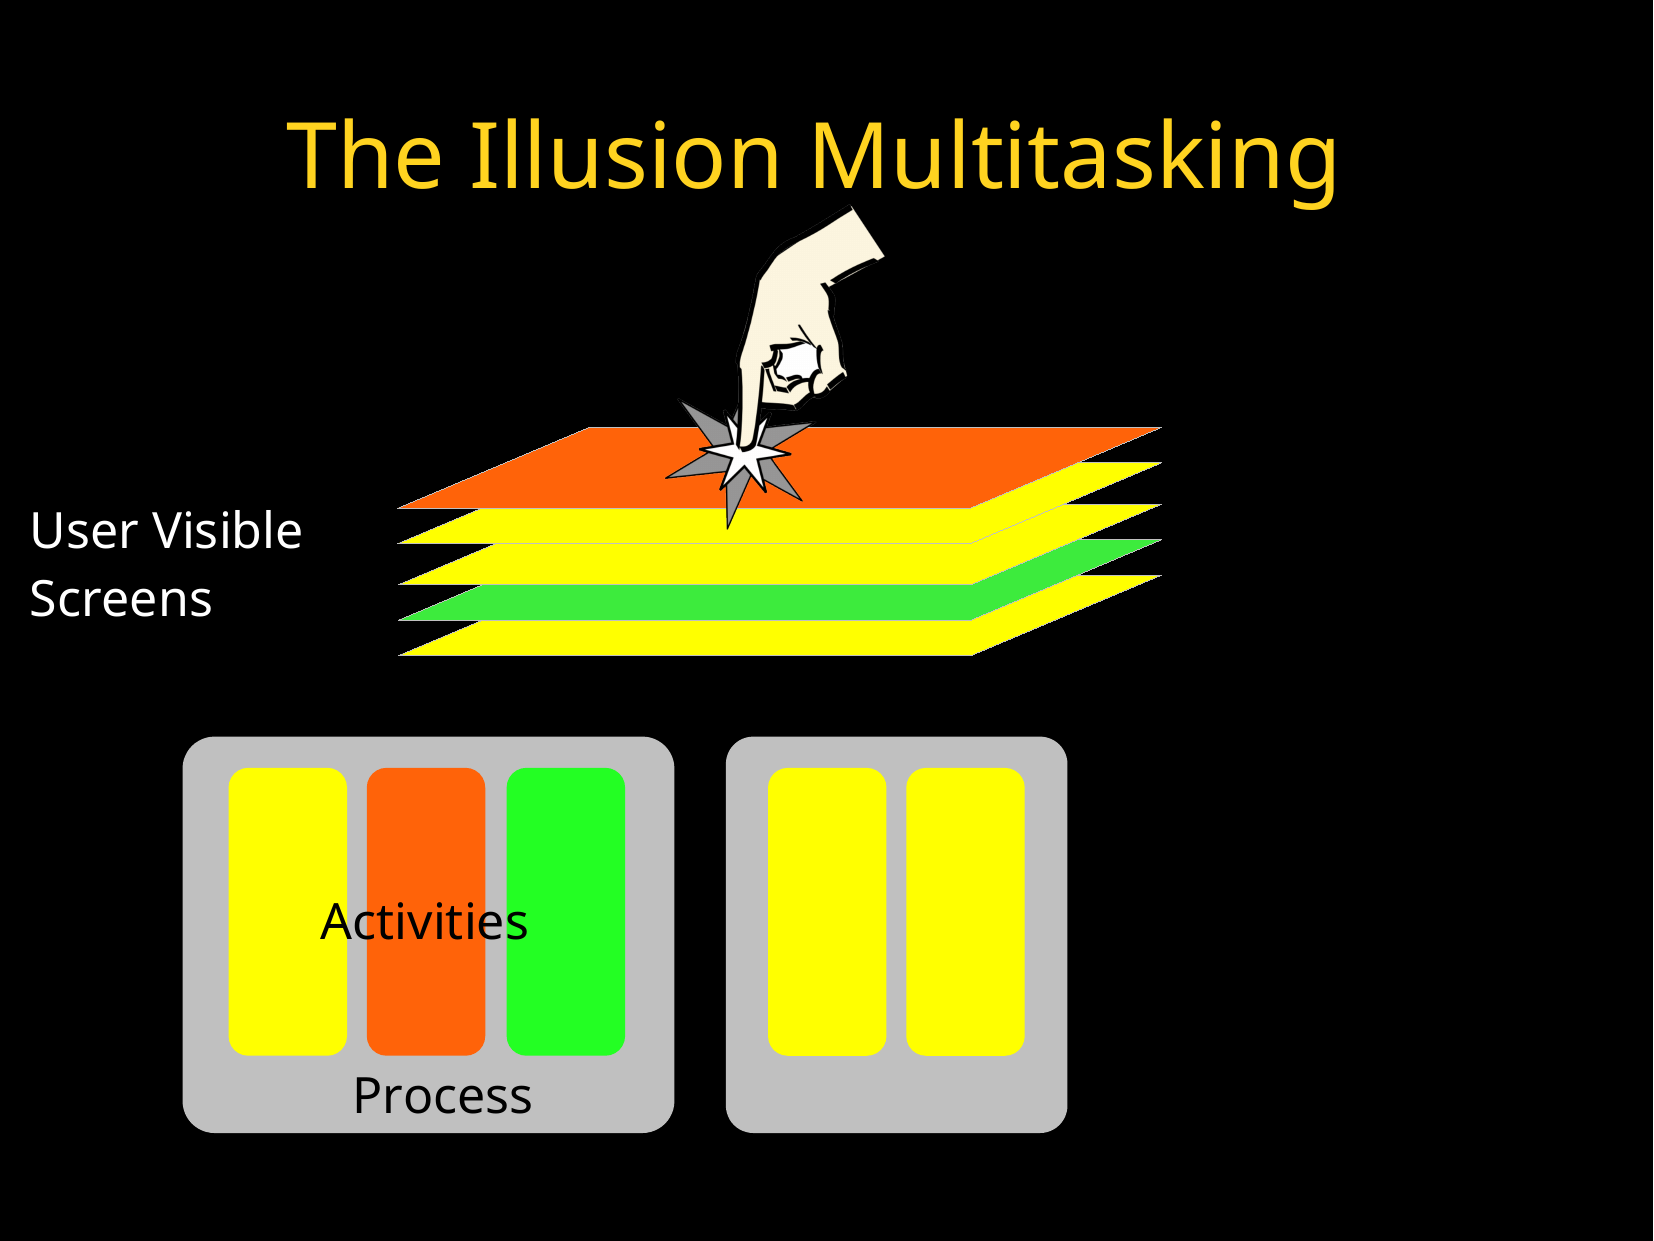

# The Illusion Multitasking
User Visible
Screens
Activities
Process